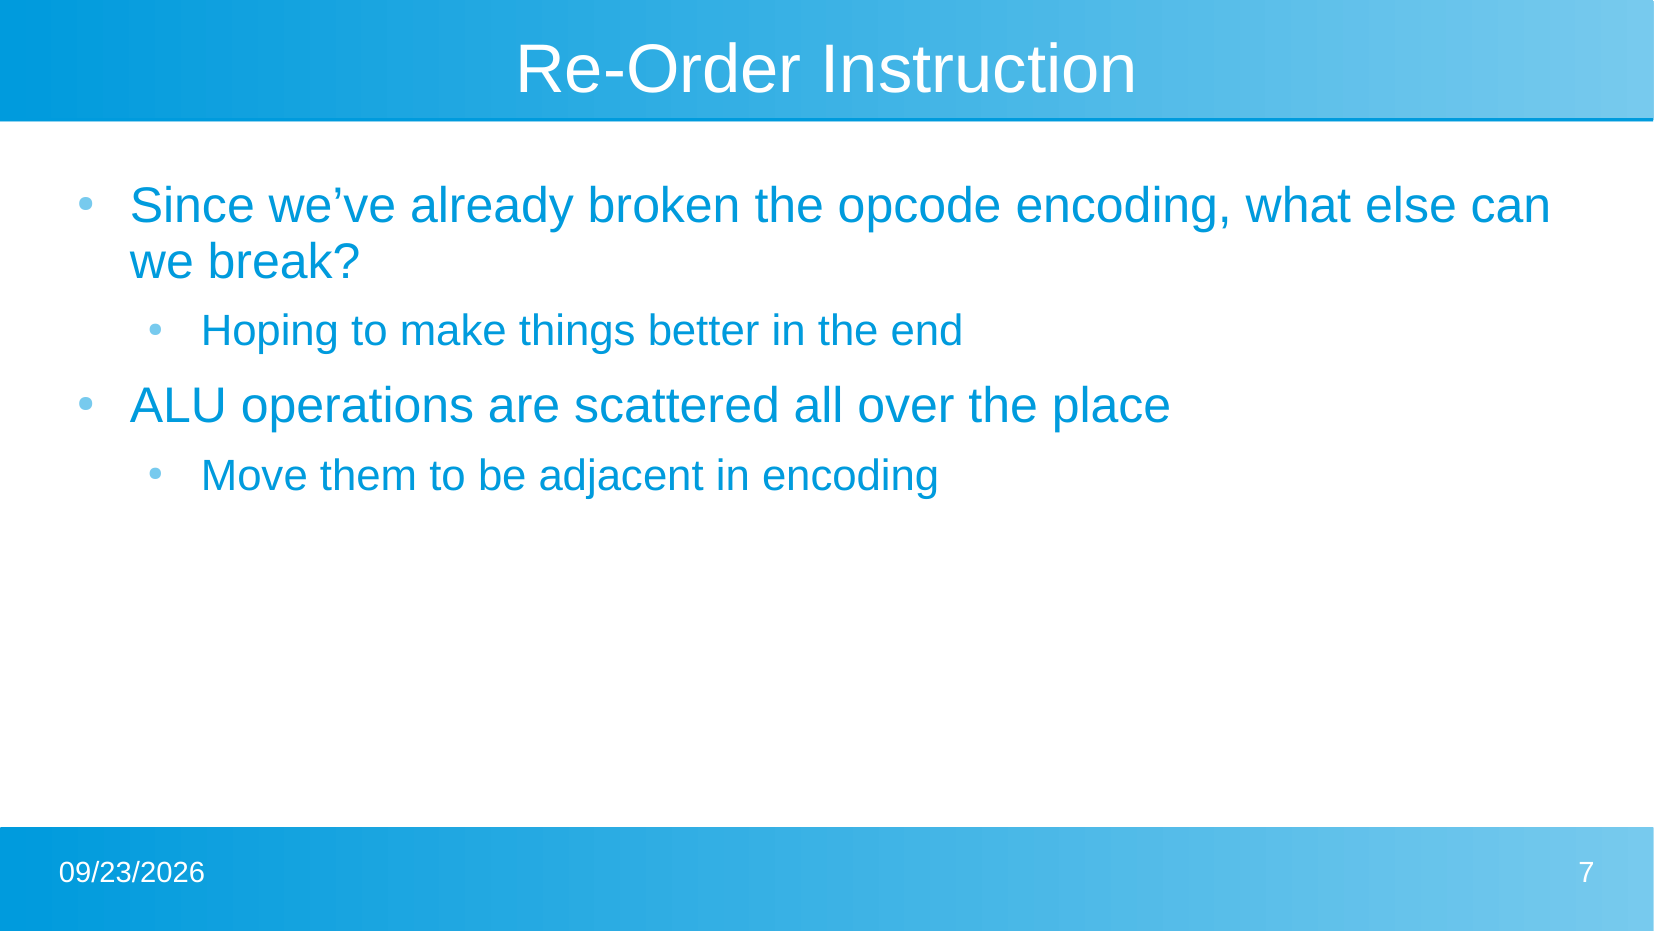

# Re-Order Instruction
Since we’ve already broken the opcode encoding, what else can we break?
Hoping to make things better in the end
ALU operations are scattered all over the place
Move them to be adjacent in encoding
7